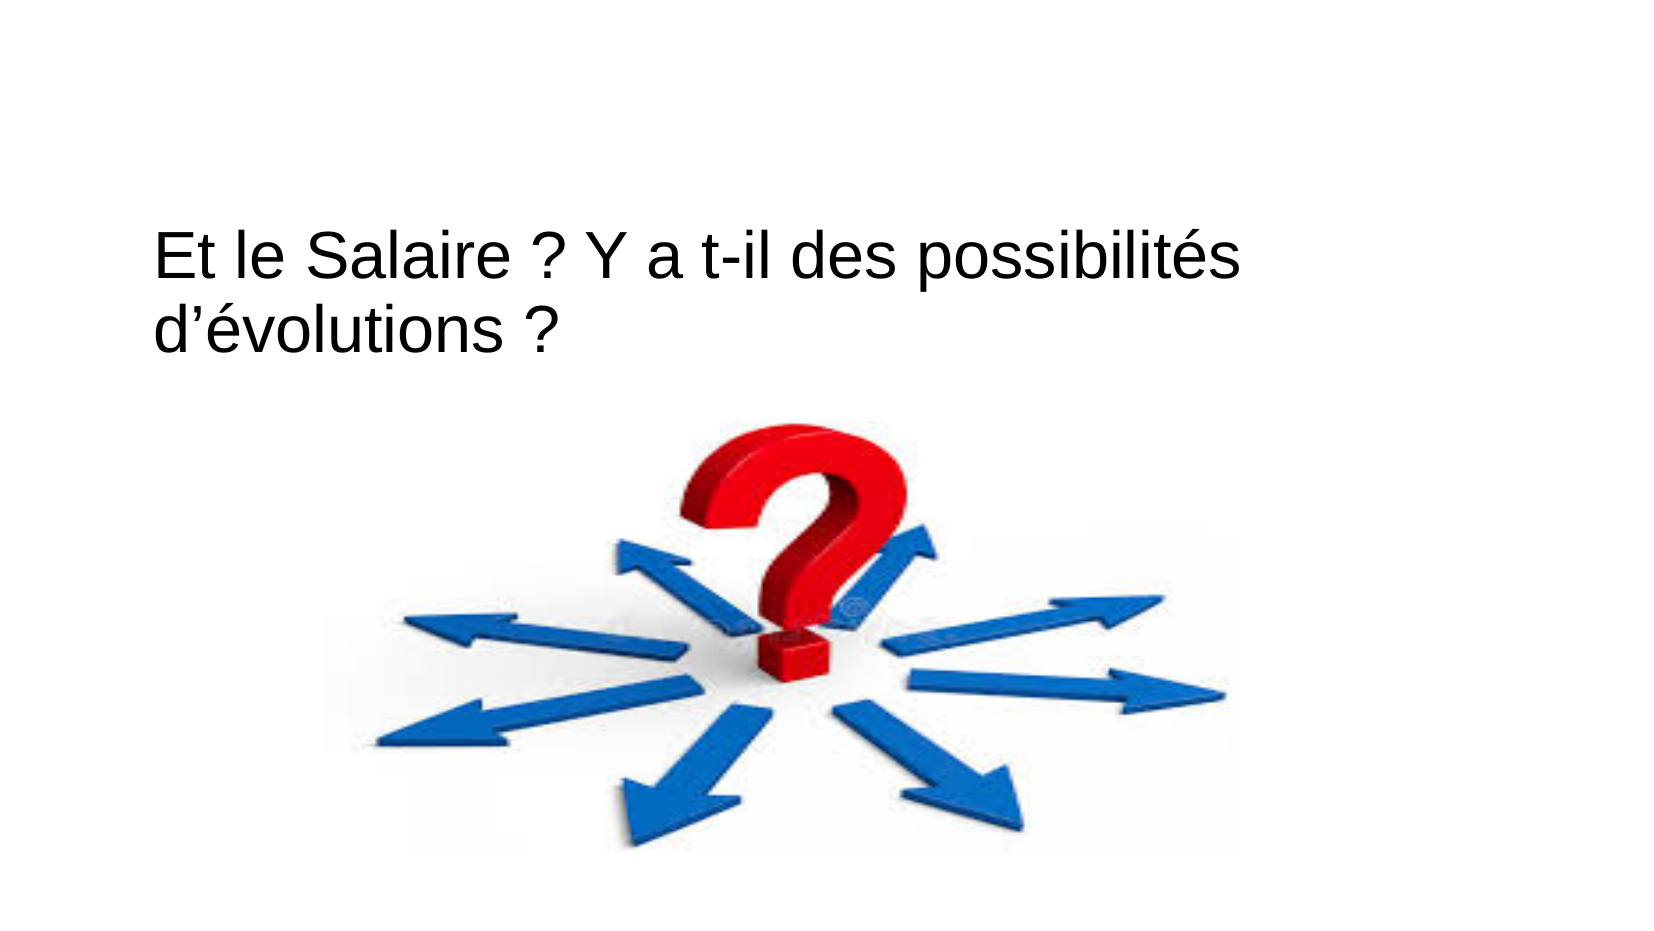

# Et le Salaire ? Y a t-il des possibilités d’évolutions ?